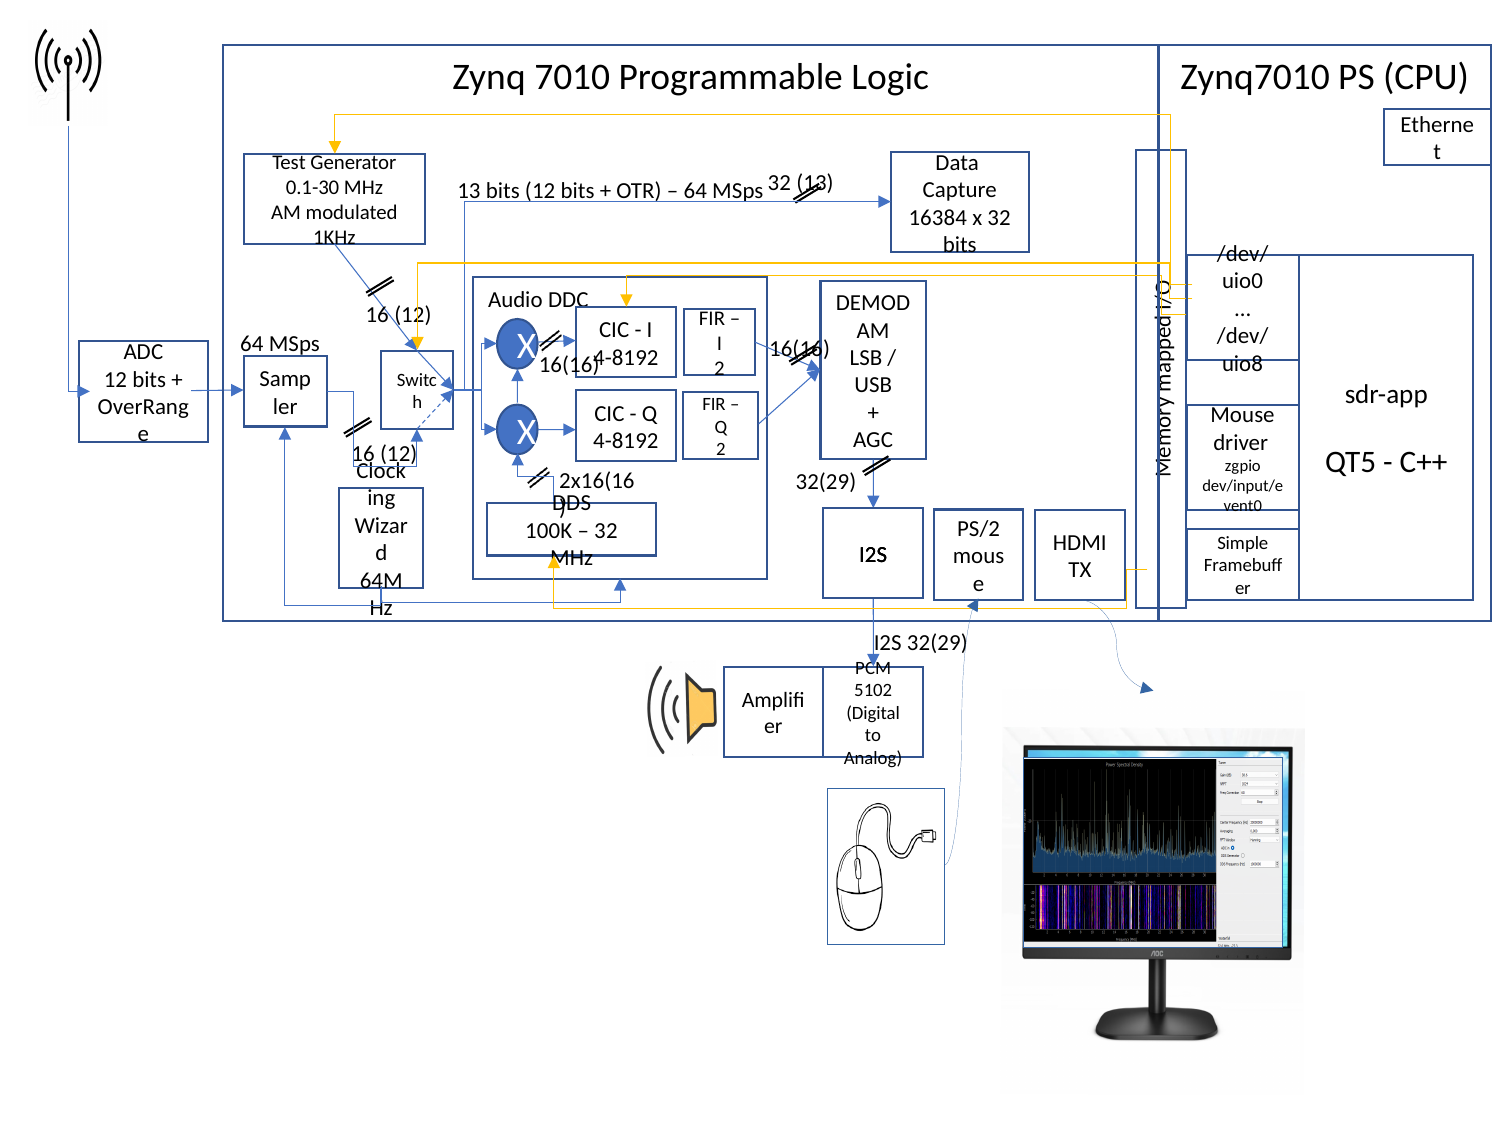

Zynq 7010 Programmable Logic
Zynq7010 PS (CPU)
Ethernet
Data
Capture
16384 x 32 bits
Test Generator
0.1-30 MHz
AM modulated 1KHz
32 (13)
13 bits (12 bits + OTR) – 64 MSps
/dev/uio0
…
/dev/uio8
sdr-app
QT5 - C++
Audio DDC
DEMOD
AM
LSB / USB
+
AGC
16 (12)
CIC - I
4-8192
FIR – I
2
X
64 MSps
16(16)
ADC
12 bits + OverRange
16(16)
Switch
Memory mapped I/O
Sampler
CIC - Q
4-8192
FIR – Q
2
X
Mouse driver
zgpio dev/input/event0
16 (12)
2x16(16)
32(29)
Clocking Wizard
64MHz
DDS
100K – 32 MHz
I2S
I2S
I2S
PS/2
mouse
HDMI TX
Simple Framebuffer
I2S 32(29)
Amplifier
PCM 5102
(Digital to Analog)